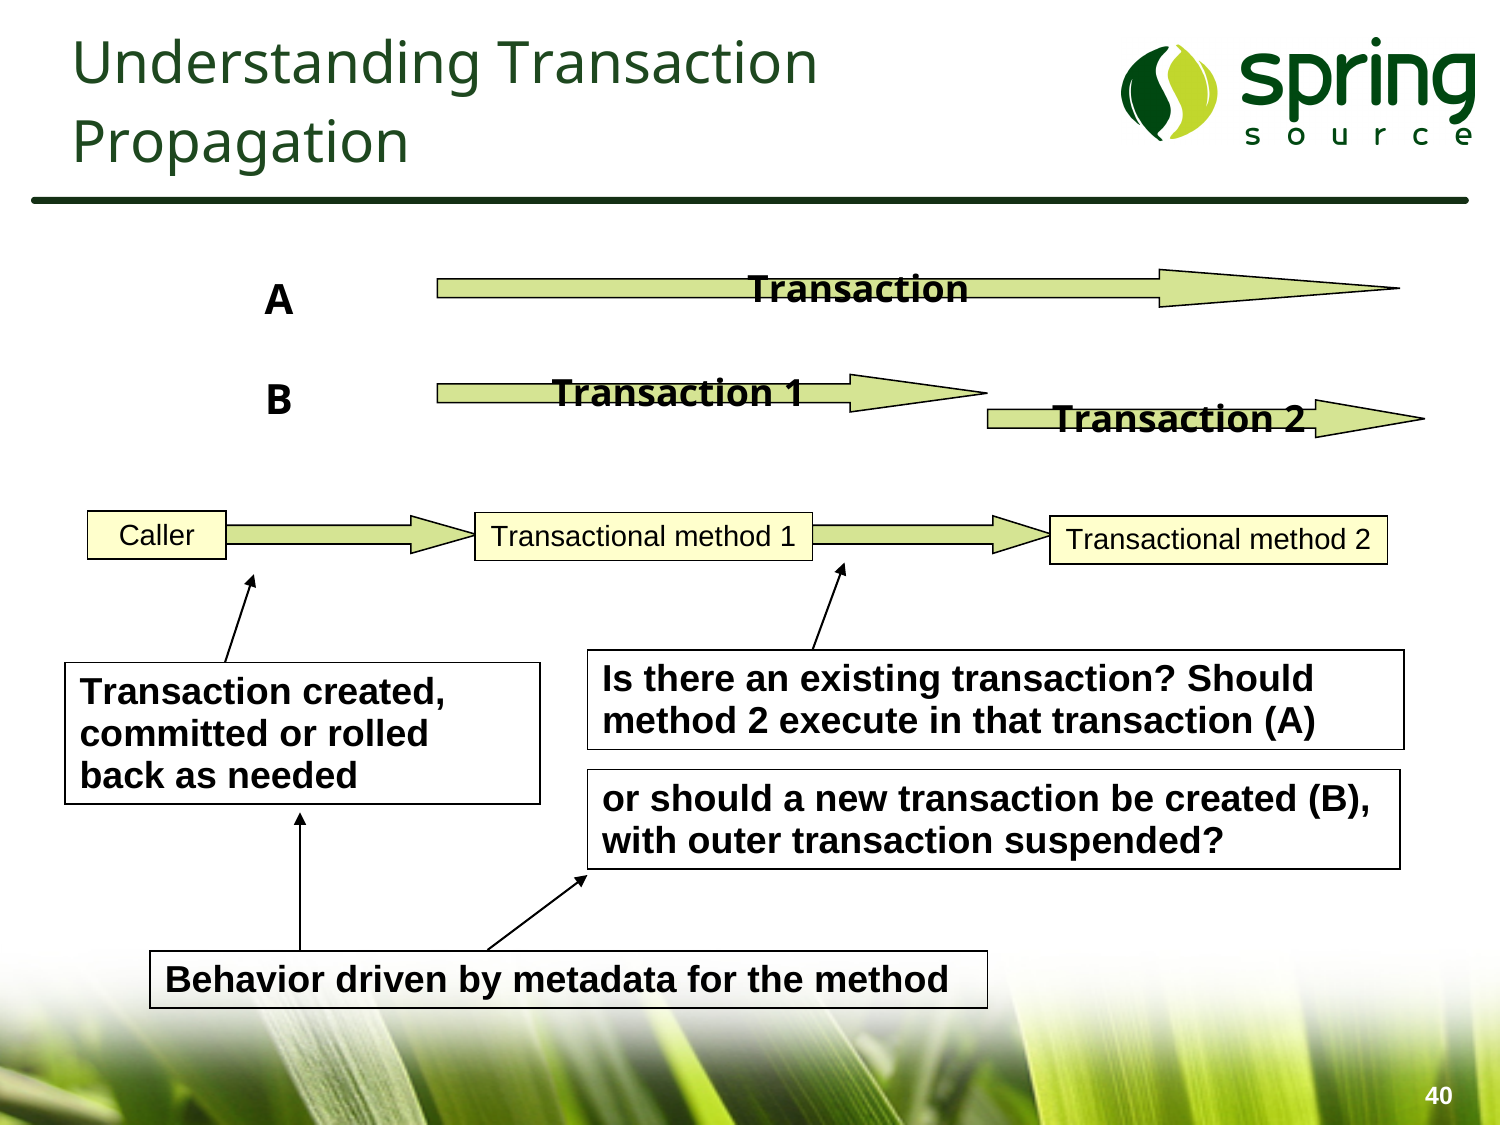

# Understanding Transaction Propagation
A
Transaction
B
Transaction 1
Transaction 2
Caller
Transactional method 1
Transactional method 2
Is there an existing transaction? Should method 2 execute in that transaction (A)
Transaction created,
committed or rolled back as needed
or should a new transaction be created (B), with outer transaction suspended?
Behavior driven by metadata for the method